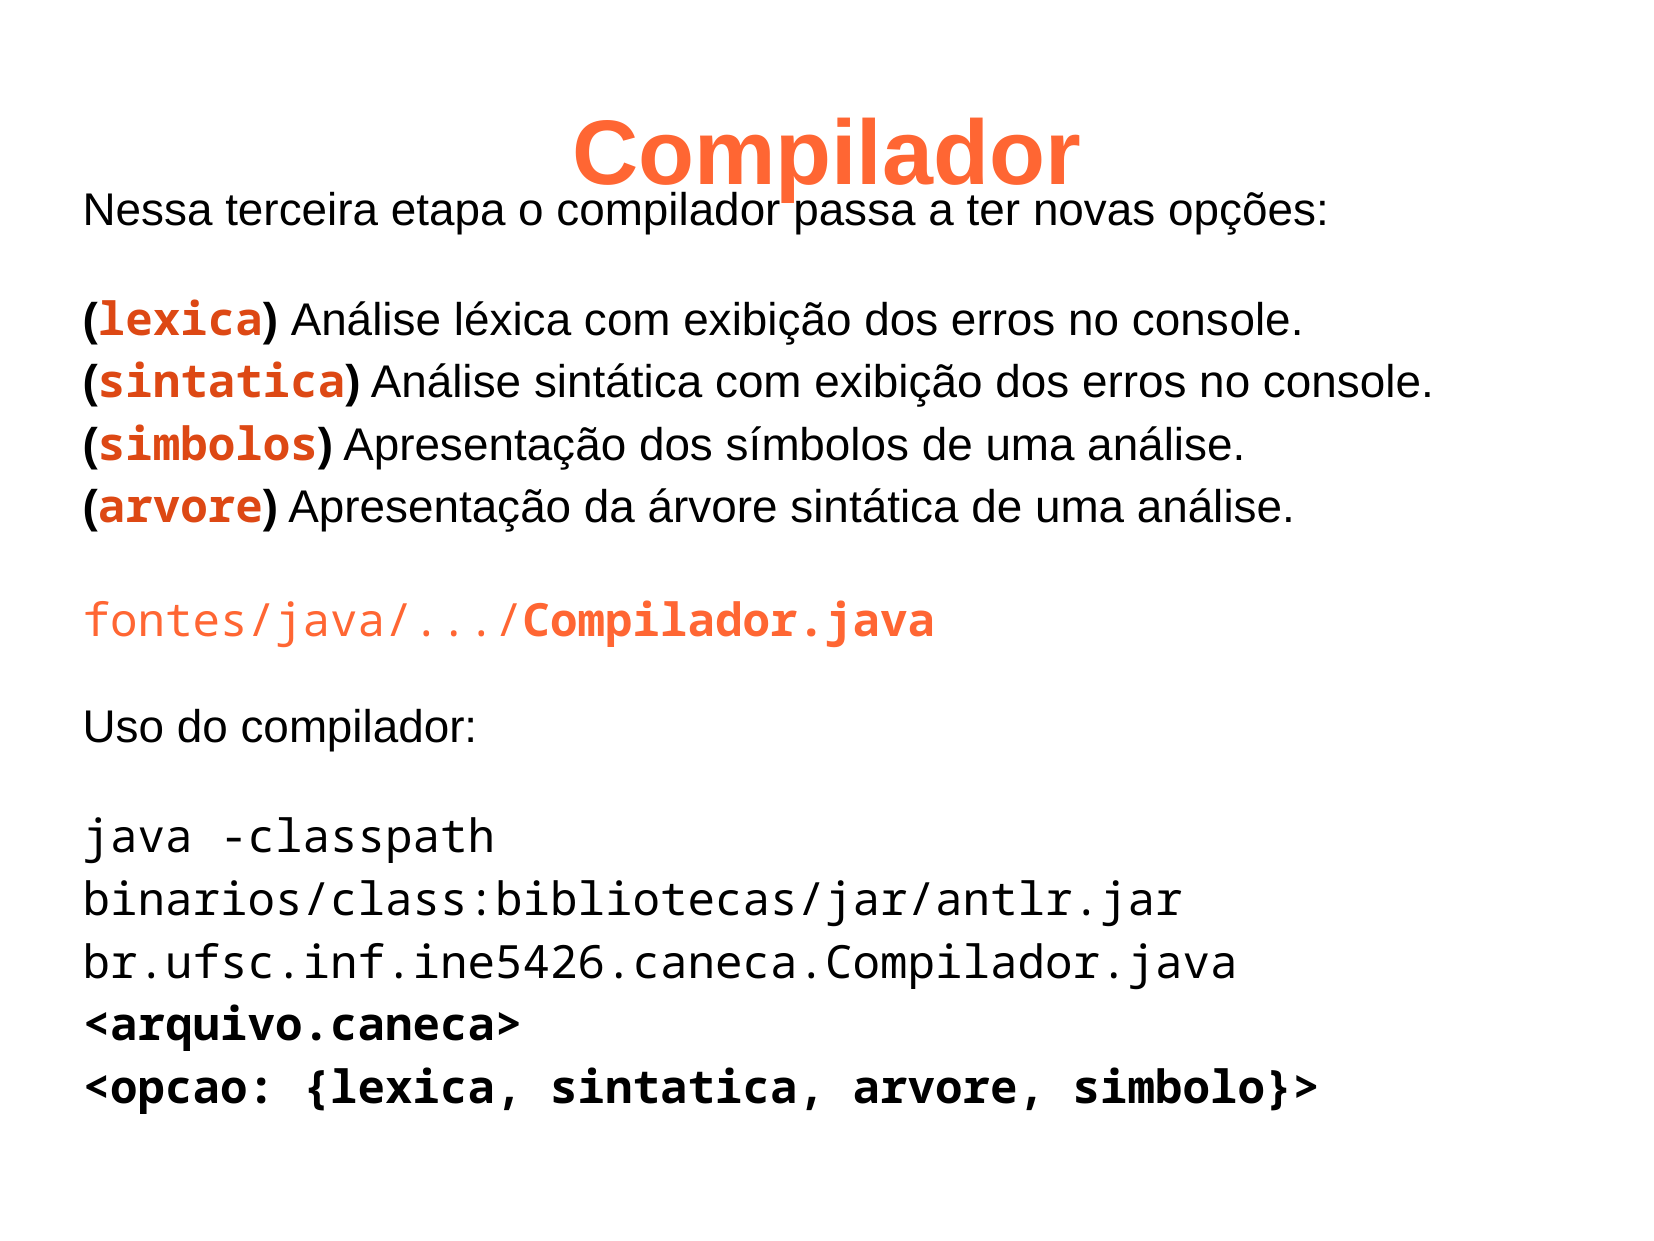

# Compilador
Nessa terceira etapa o compilador passa a ter novas opções:
(lexica) Análise léxica com exibição dos erros no console.(sintatica) Análise sintática com exibição dos erros no console.
(simbolos) Apresentação dos símbolos de uma análise.
(arvore) Apresentação da árvore sintática de uma análise.
fontes/java/.../Compilador.java
Uso do compilador:
java -classpath
binarios/class:bibliotecas/jar/antlr.jar
br.ufsc.inf.ine5426.caneca.Compilador.java
<arquivo.caneca>
<opcao: {lexica, sintatica, arvore, simbolo}>